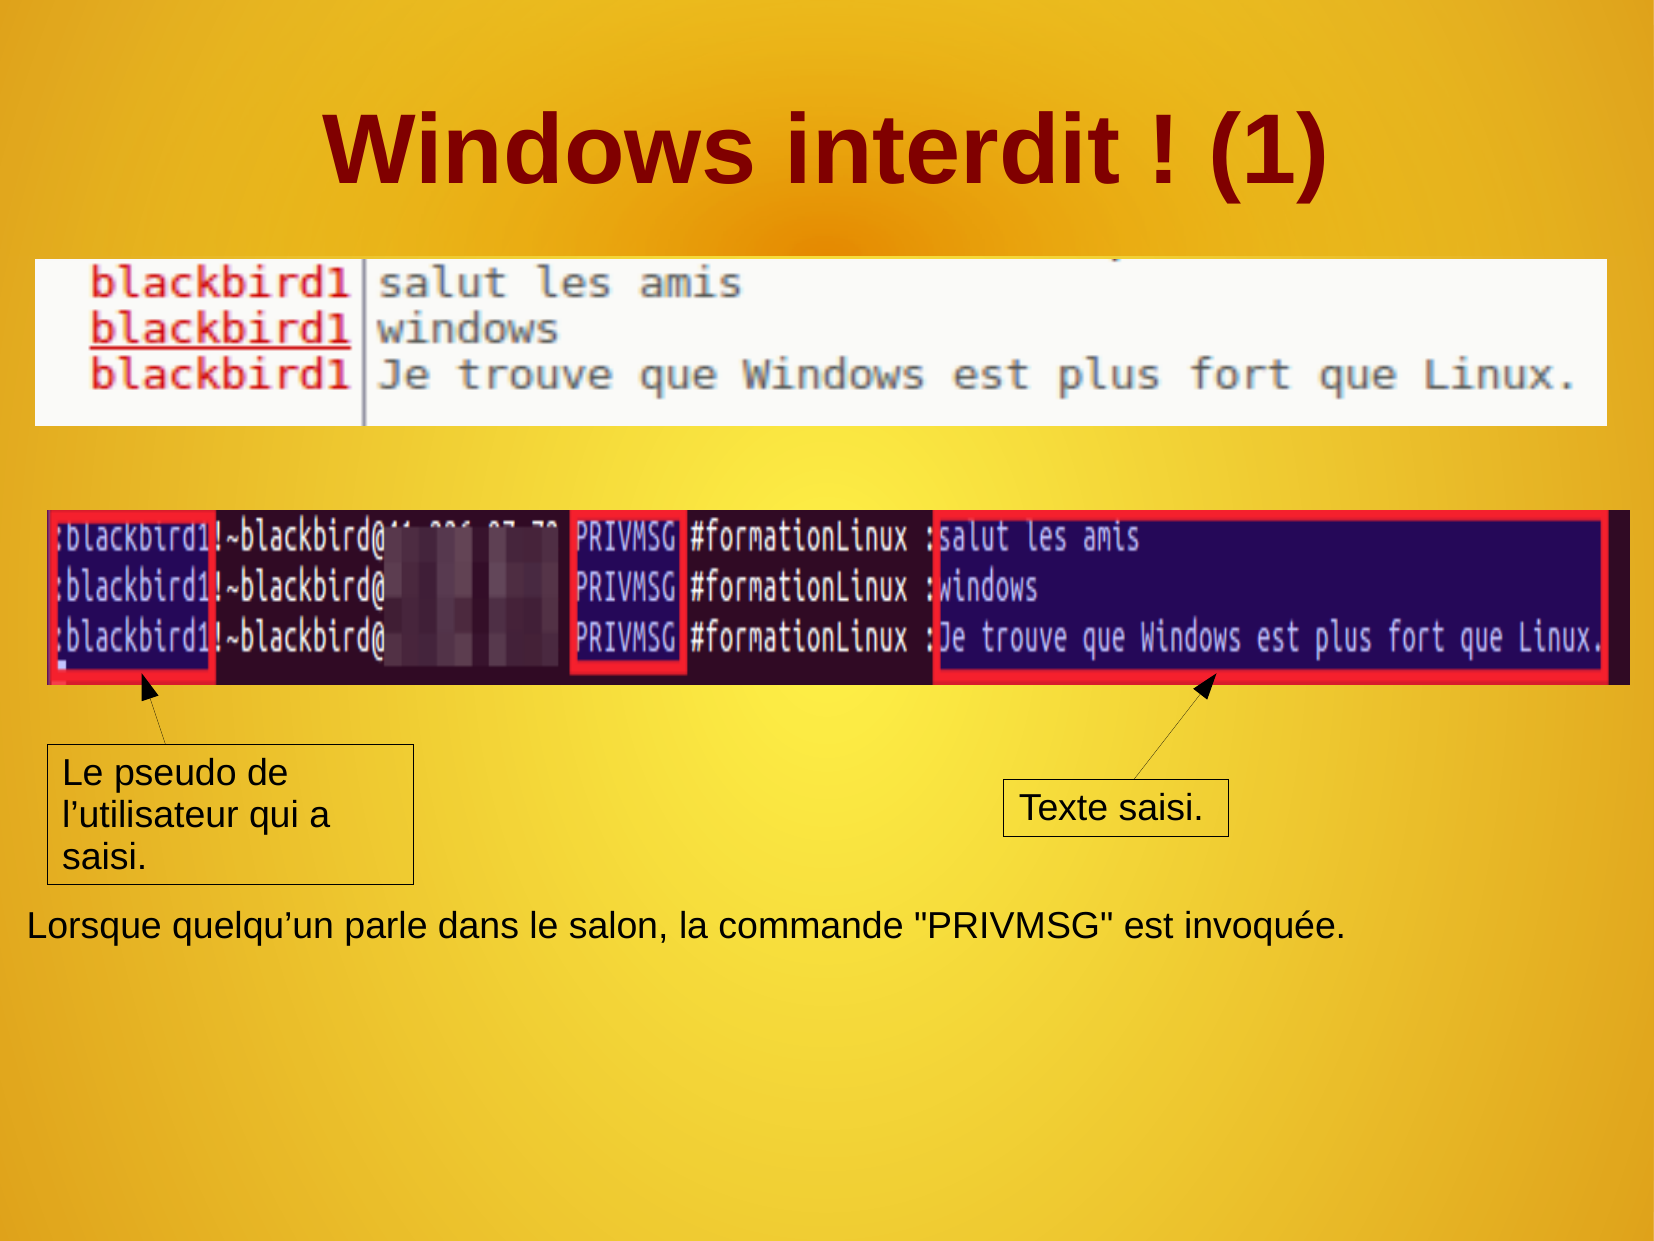

# Windows interdit ! (1)
Le pseudo de l’utilisateur qui a saisi.
Texte saisi.
Lorsque quelqu’un parle dans le salon, la commande "PRIVMSG" est invoquée.